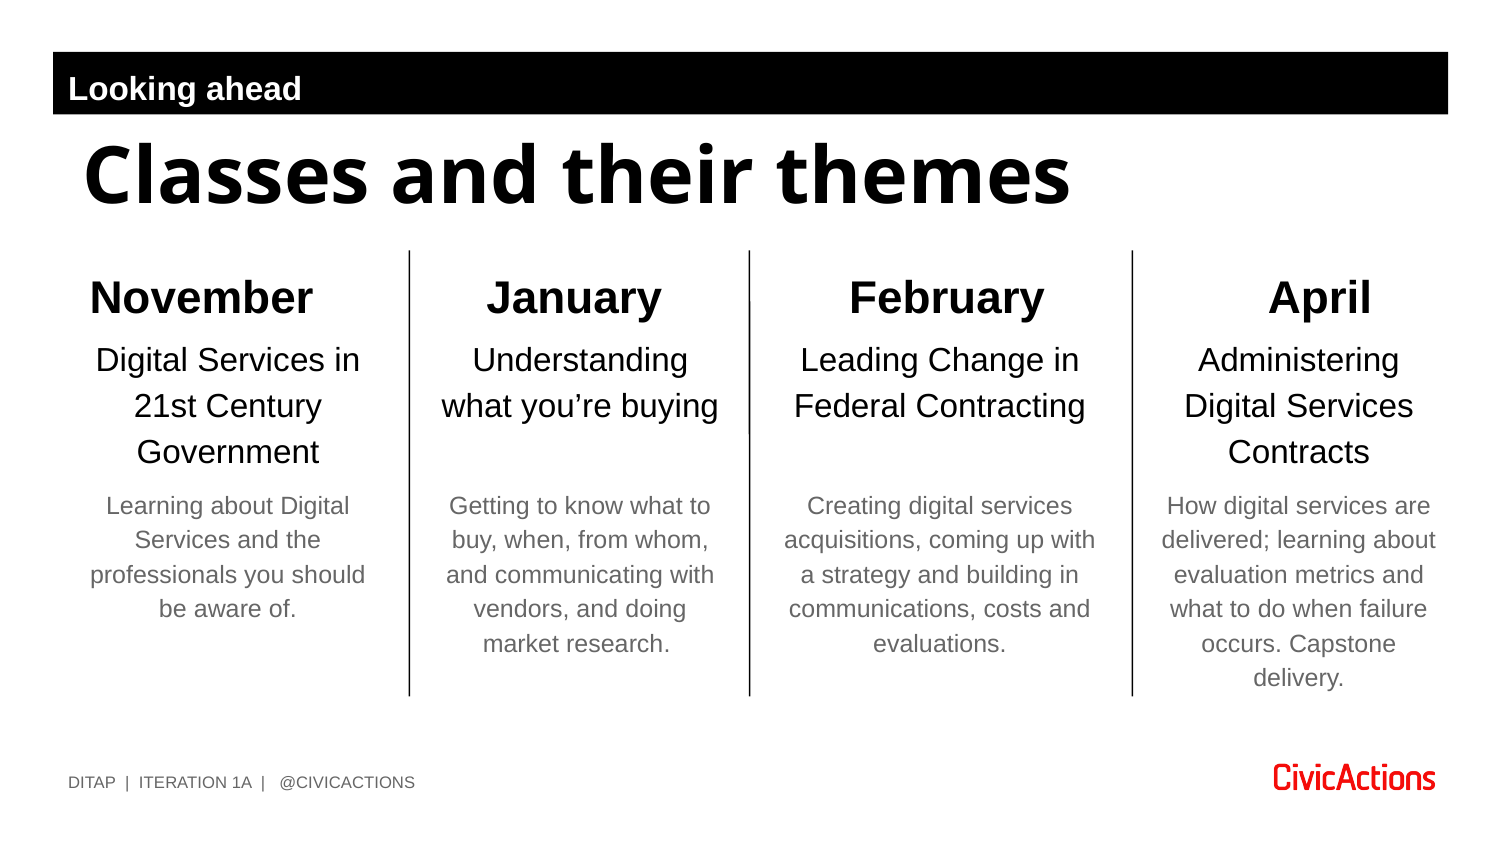

Looking ahead
Classes and their themes
# November
January
February
April
Digital Services in 21st Century Government
Understanding what you’re buying
Leading Change in Federal Contracting
Administering Digital Services Contracts
Learning about Digital Services and the professionals you should be aware of.
Getting to know what to buy, when, from whom, and communicating with vendors, and doing market research.
Creating digital services acquisitions, coming up with a strategy and building in communications, costs and evaluations.
How digital services are delivered; learning about evaluation metrics and what to do when failure occurs. Capstone delivery.